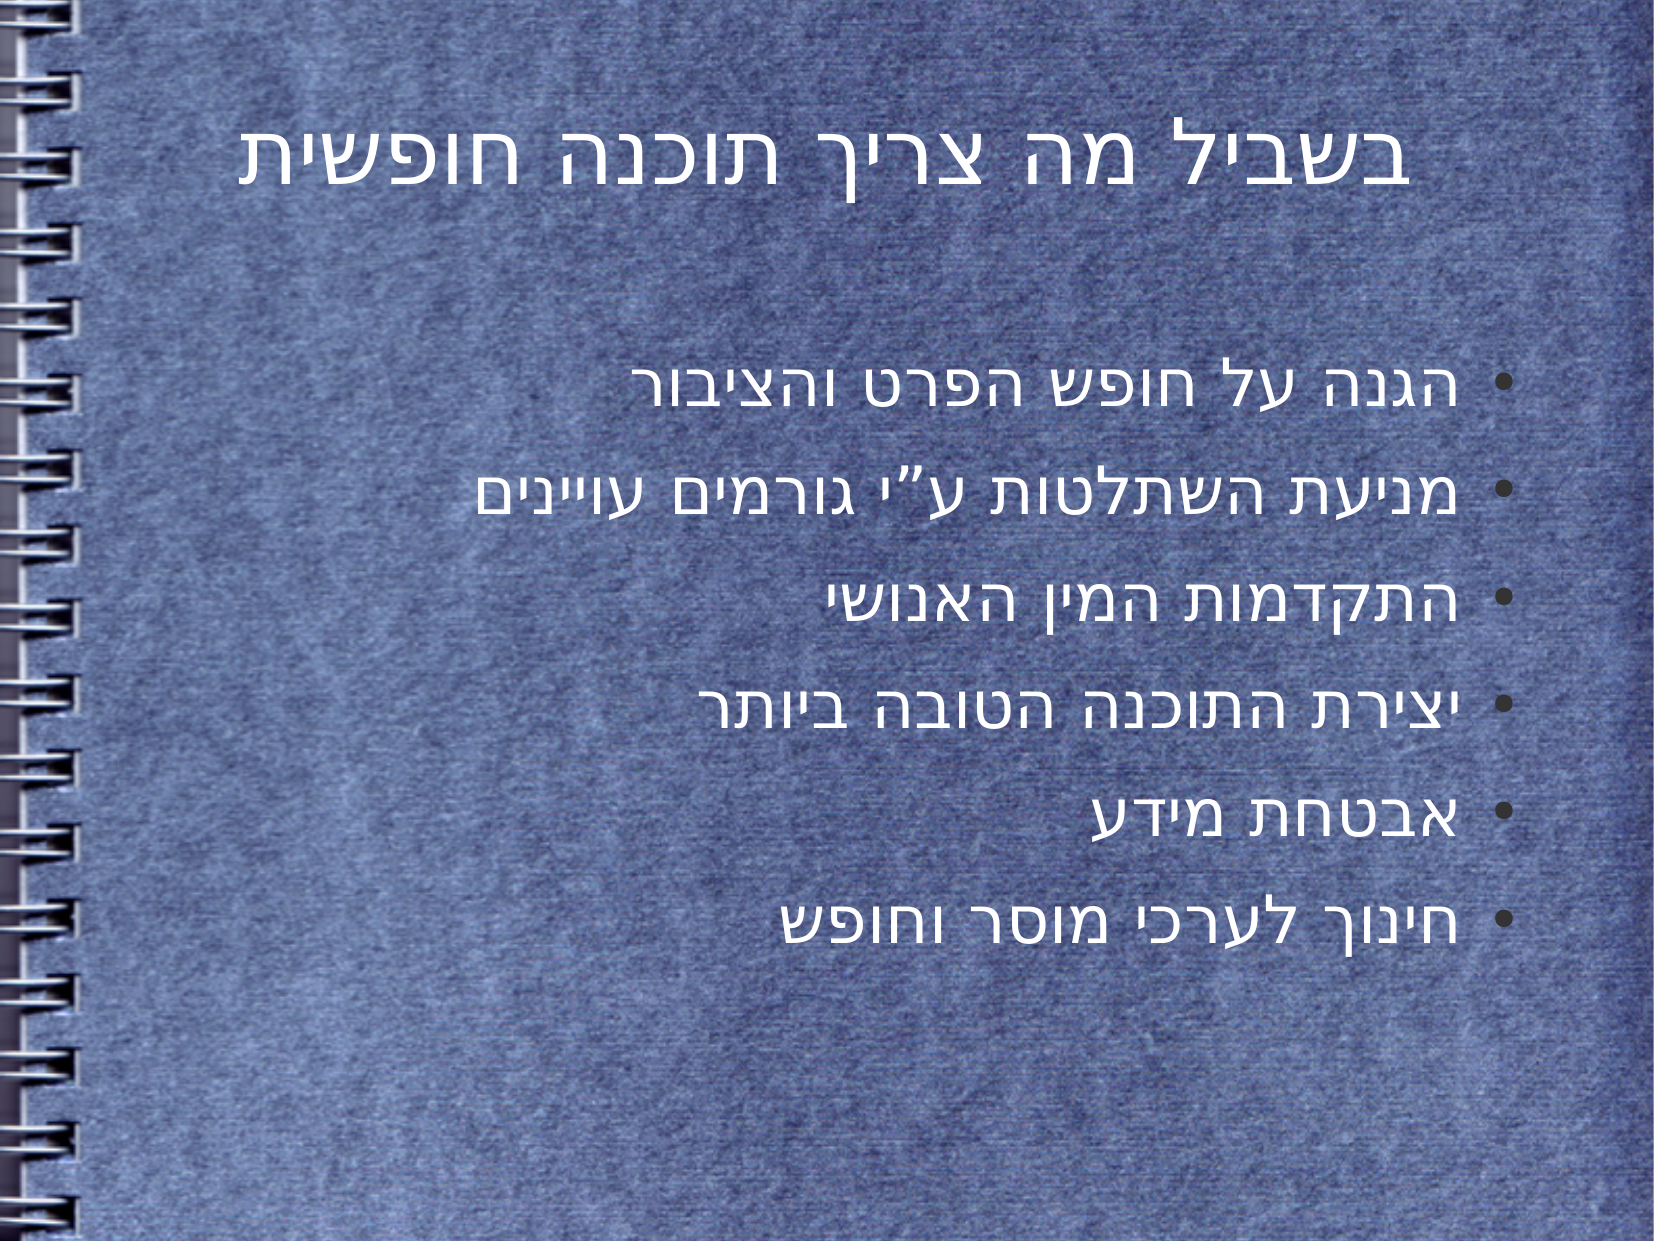

# בשביל מה צריך תוכנה חופשית
הגנה על חופש הפרט והציבור
מניעת השתלטות ע”י גורמים עויינים
התקדמות המין האנושי
יצירת התוכנה הטובה ביותר
אבטחת מידע
חינוך לערכי מוסר וחופש